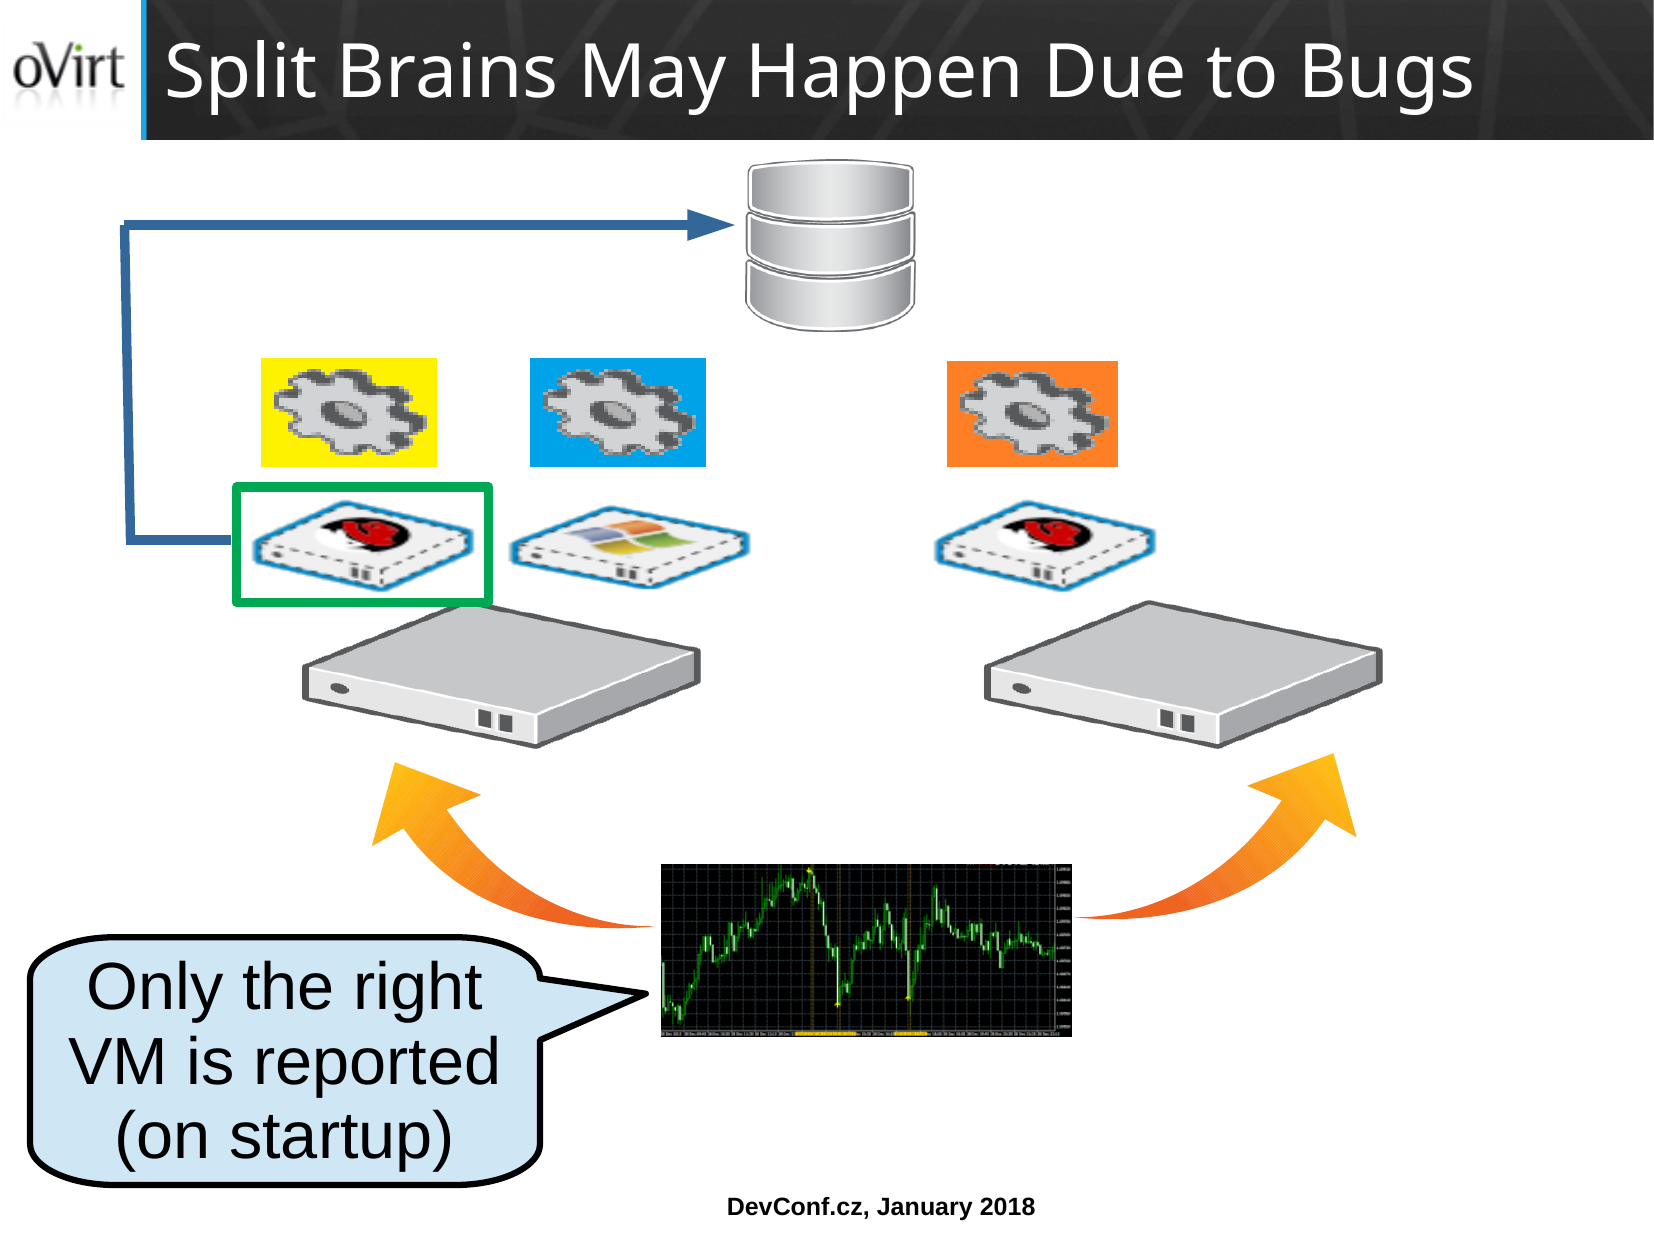

# Split Brains May Happen Due to Bugs
Only the right
VM is reported
(on startup)